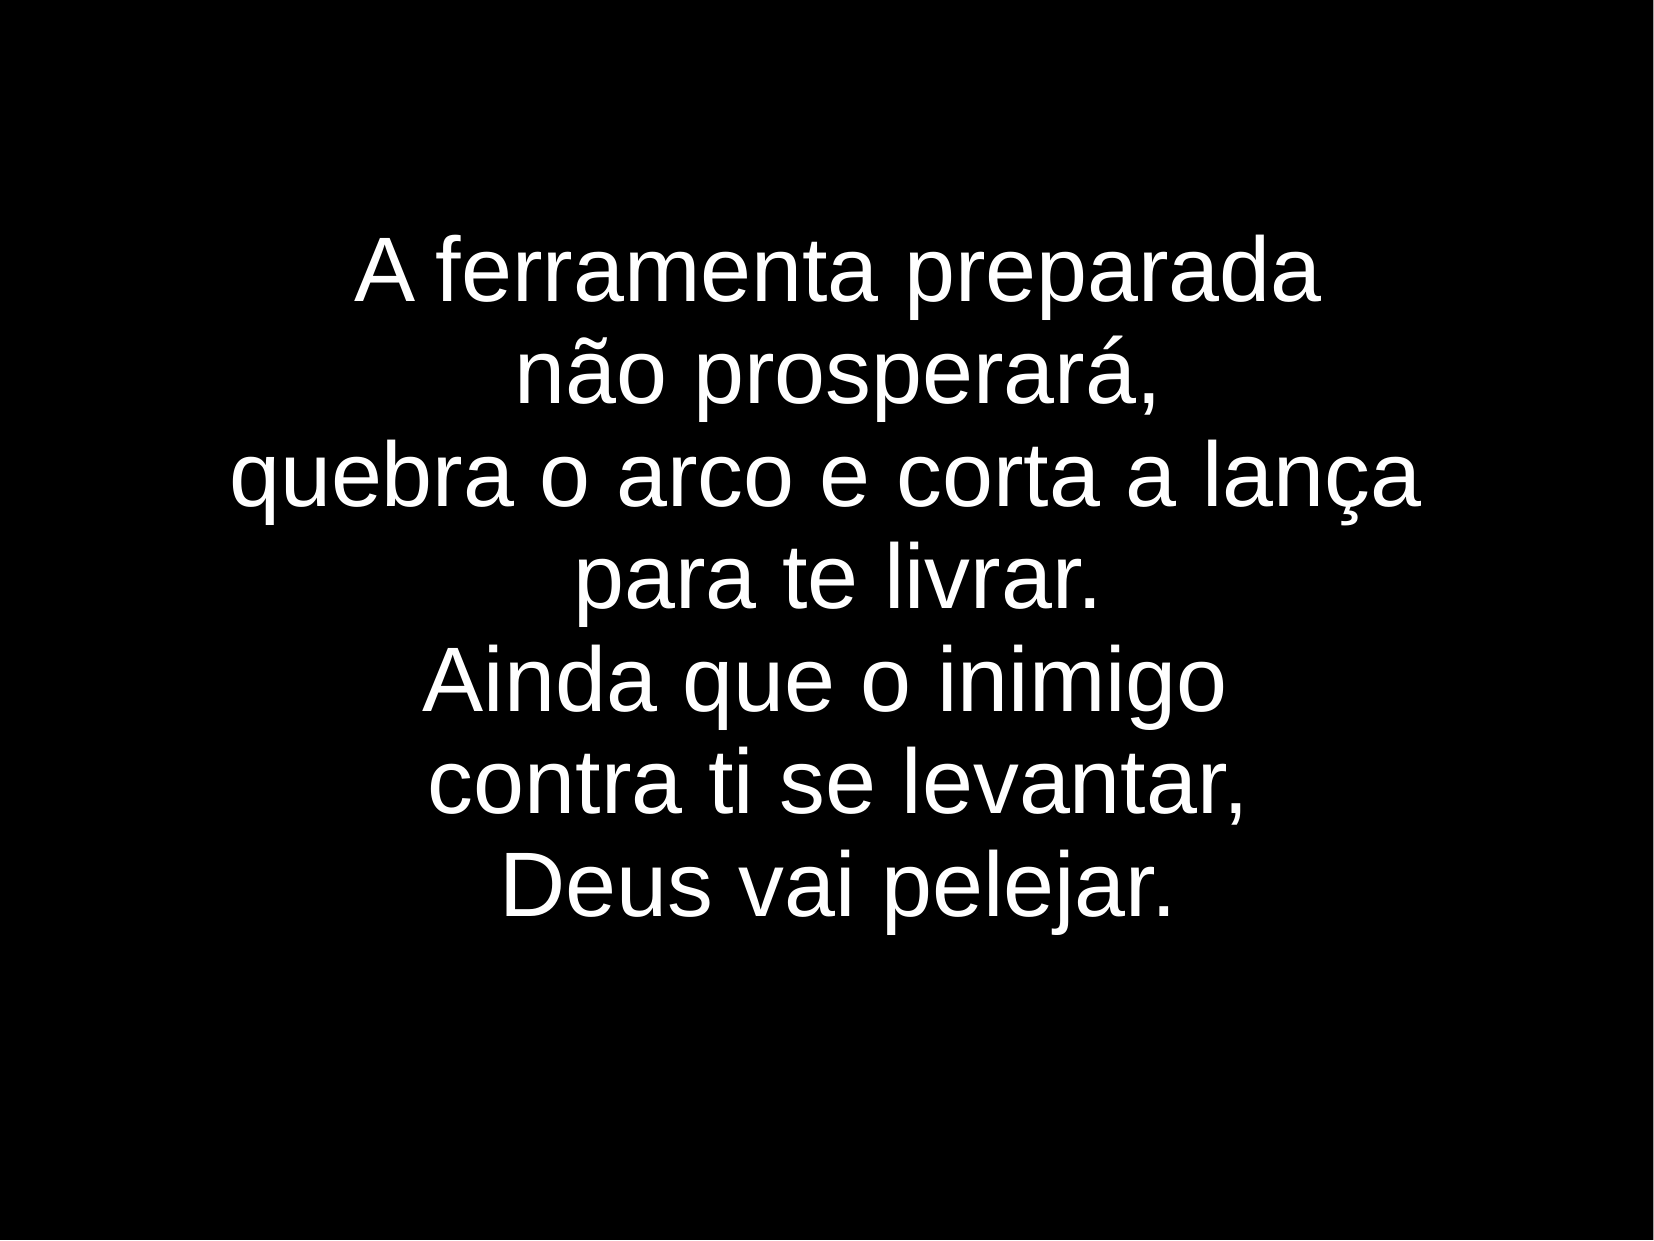

A ferramenta preparada
não prosperará,
quebra o arco e corta a lança
para te livrar.
Ainda que o inimigo
contra ti se levantar,
Deus vai pelejar.